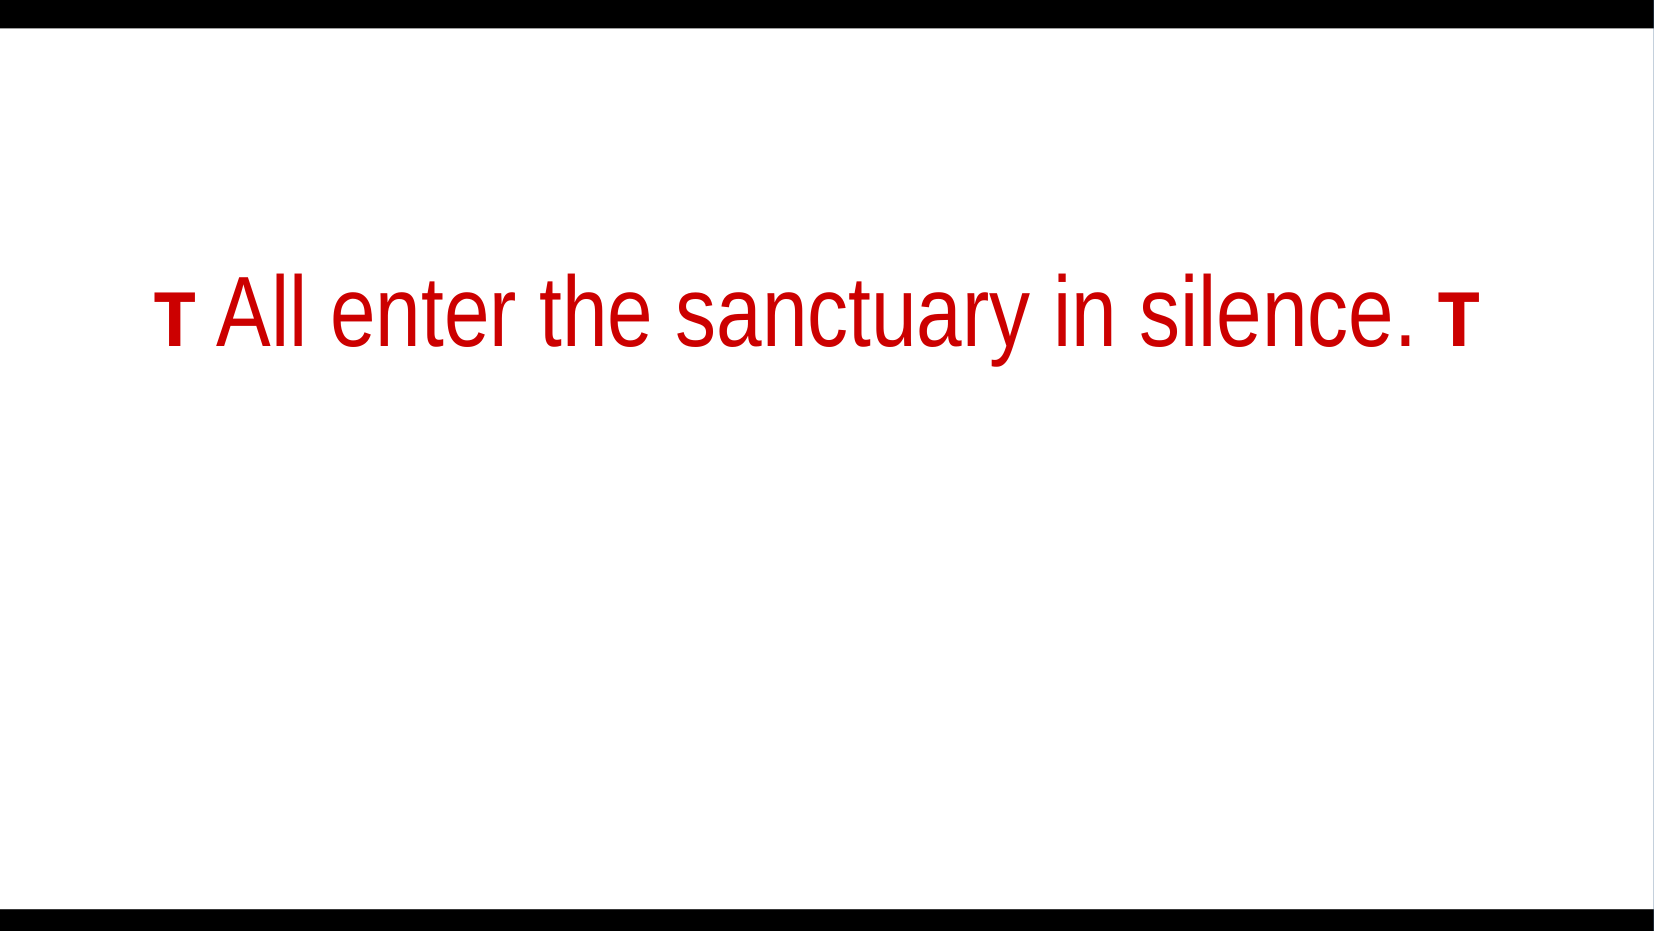

T All enter the sanctuary in silence. T